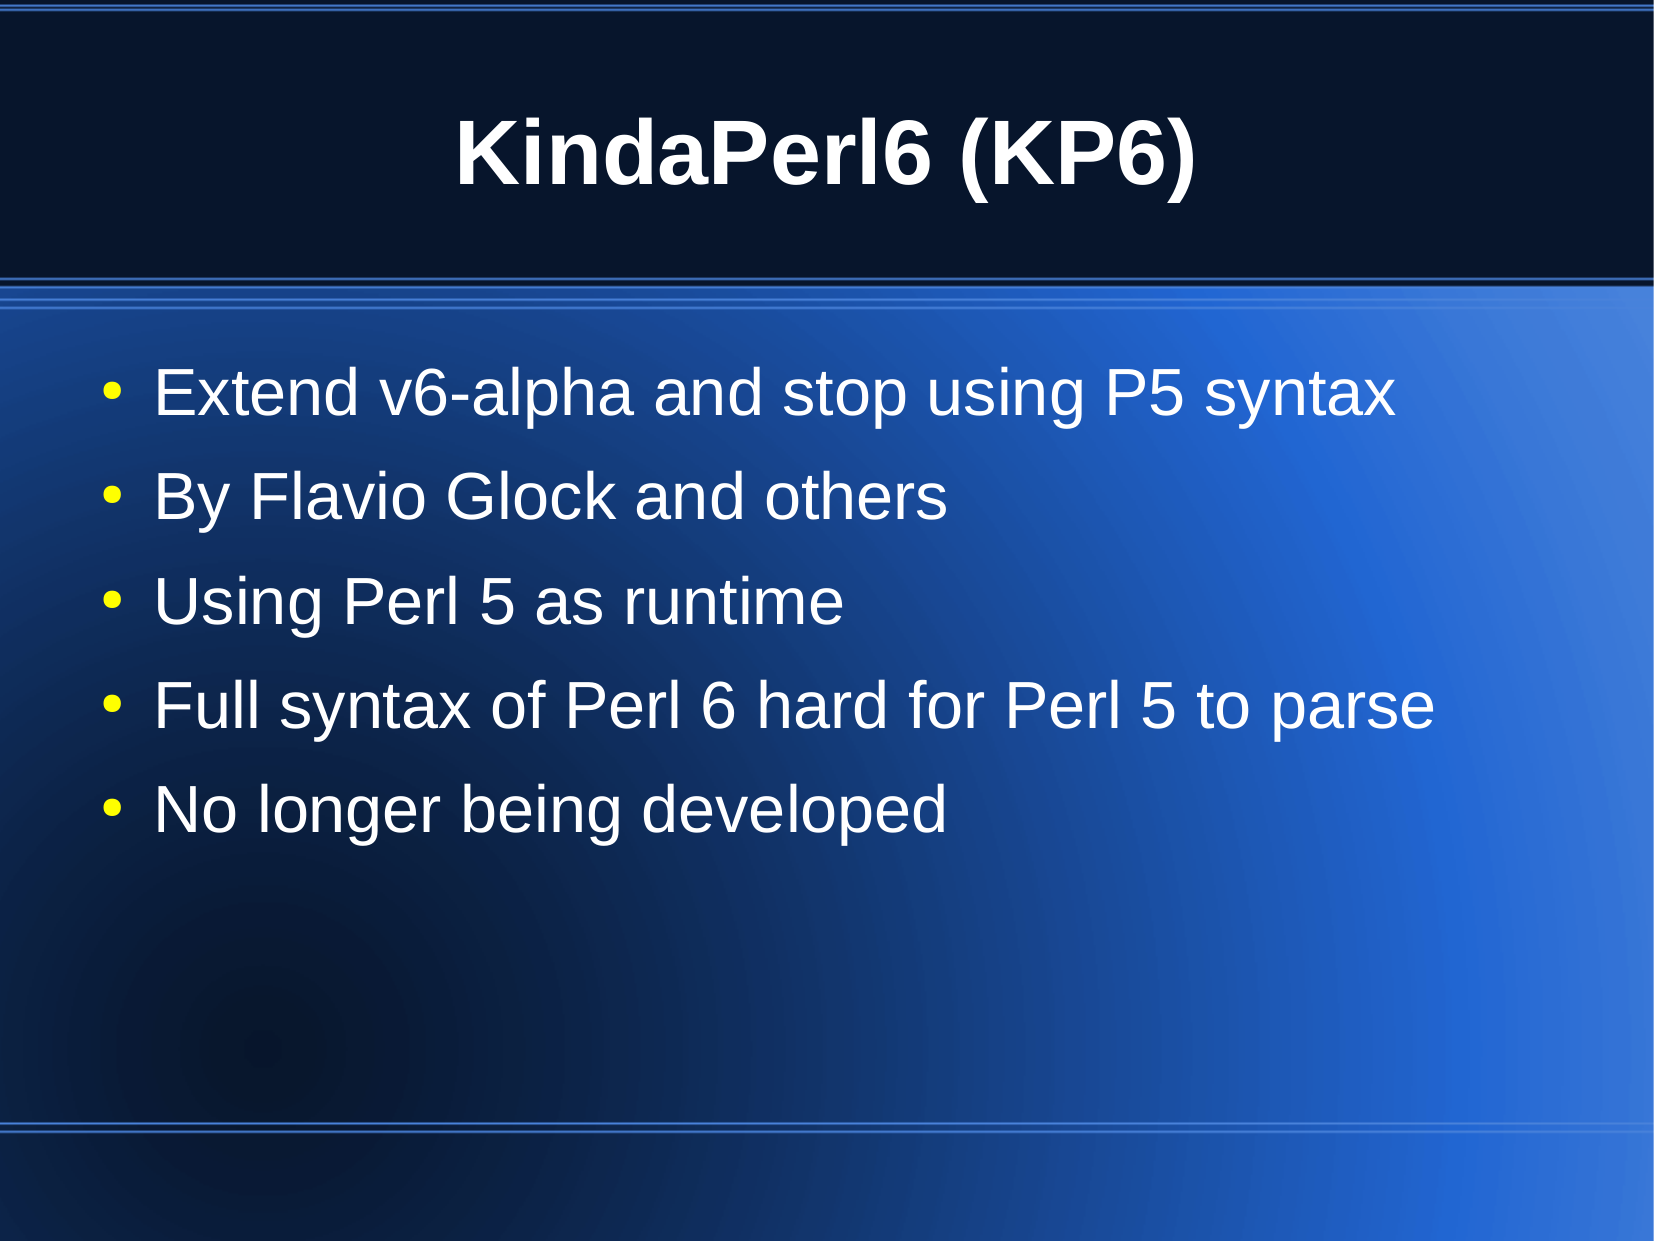

# KindaPerl6 (KP6)
Extend v6-alpha and stop using P5 syntax
By Flavio Glock and others
Using Perl 5 as runtime
Full syntax of Perl 6 hard for Perl 5 to parse
No longer being developed